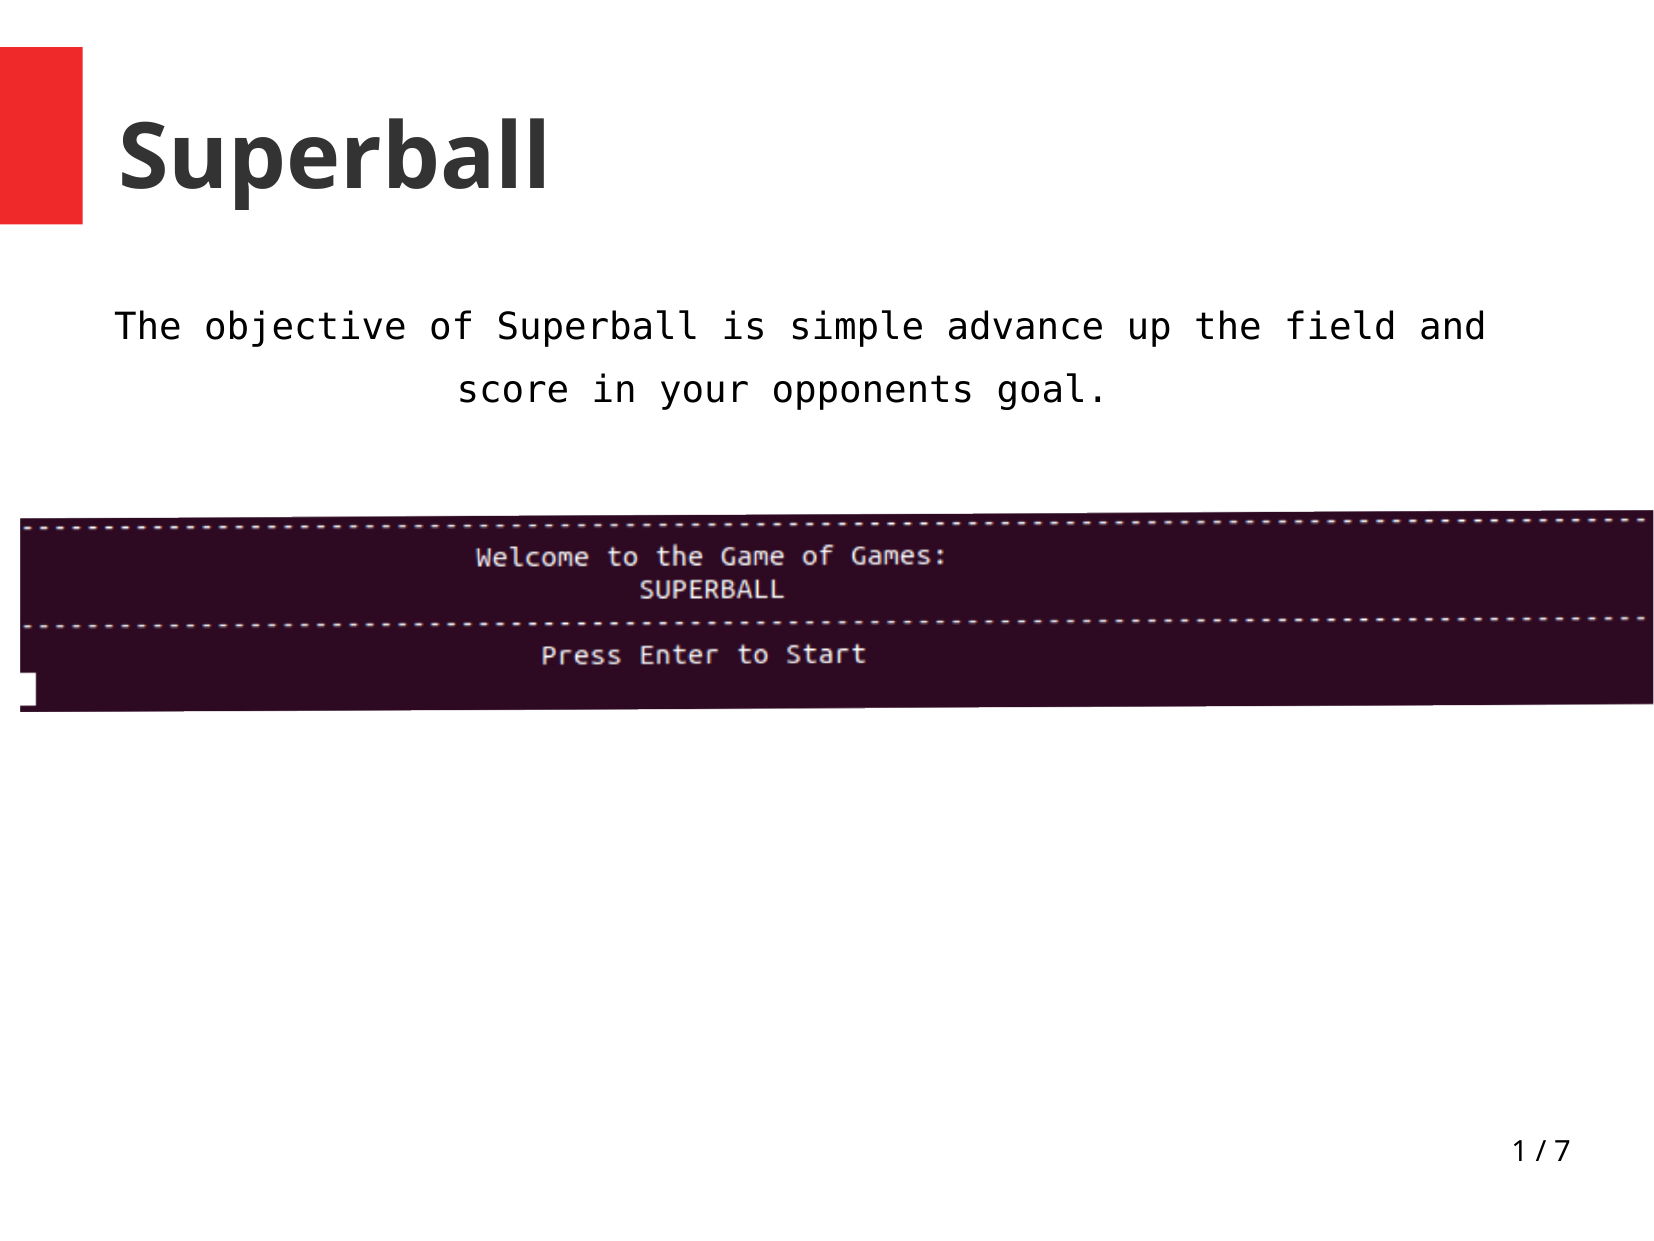

# Superball
The objective of Superball is simple advance up the field and score in your opponents goal.
1